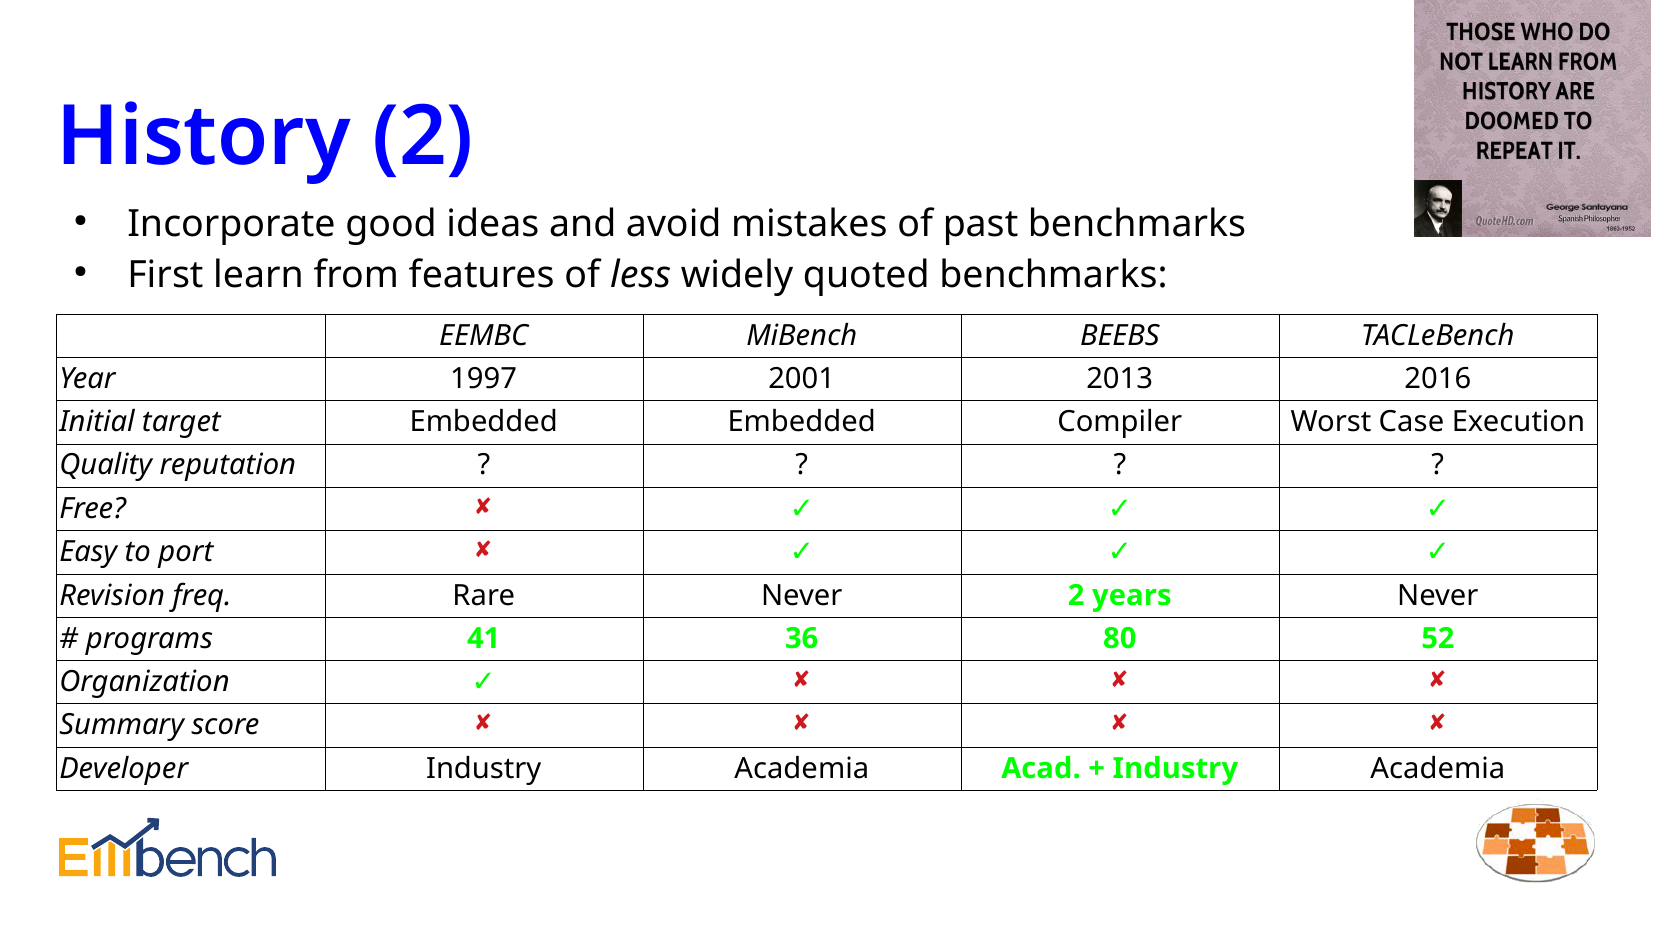

# History (2)
Incorporate good ideas and avoid mistakes of past benchmarks
First learn from features of less widely quoted benchmarks:
| | EEMBC | MiBench | BEEBS | TACLeBench |
| --- | --- | --- | --- | --- |
| Year | 1997 | 2001 | 2013 | 2016 |
| Initial target | Embedded | Embedded | Compiler | Worst Case Execution |
| Quality reputation | ? | ? | ? | ? |
| Free? |  | ✓ | ✓ | ✓ |
| Easy to port |  | ✓ | ✓ | ✓ |
| Revision freq. | Rare | Never | 2 years | Never |
| # programs | 41 | 36 | 80 | 52 |
| Organization | ✓ |  |  |  |
| Summary score |  |  |  |  |
| Developer | Industry | Academia | Acad. + Industry | Academia |